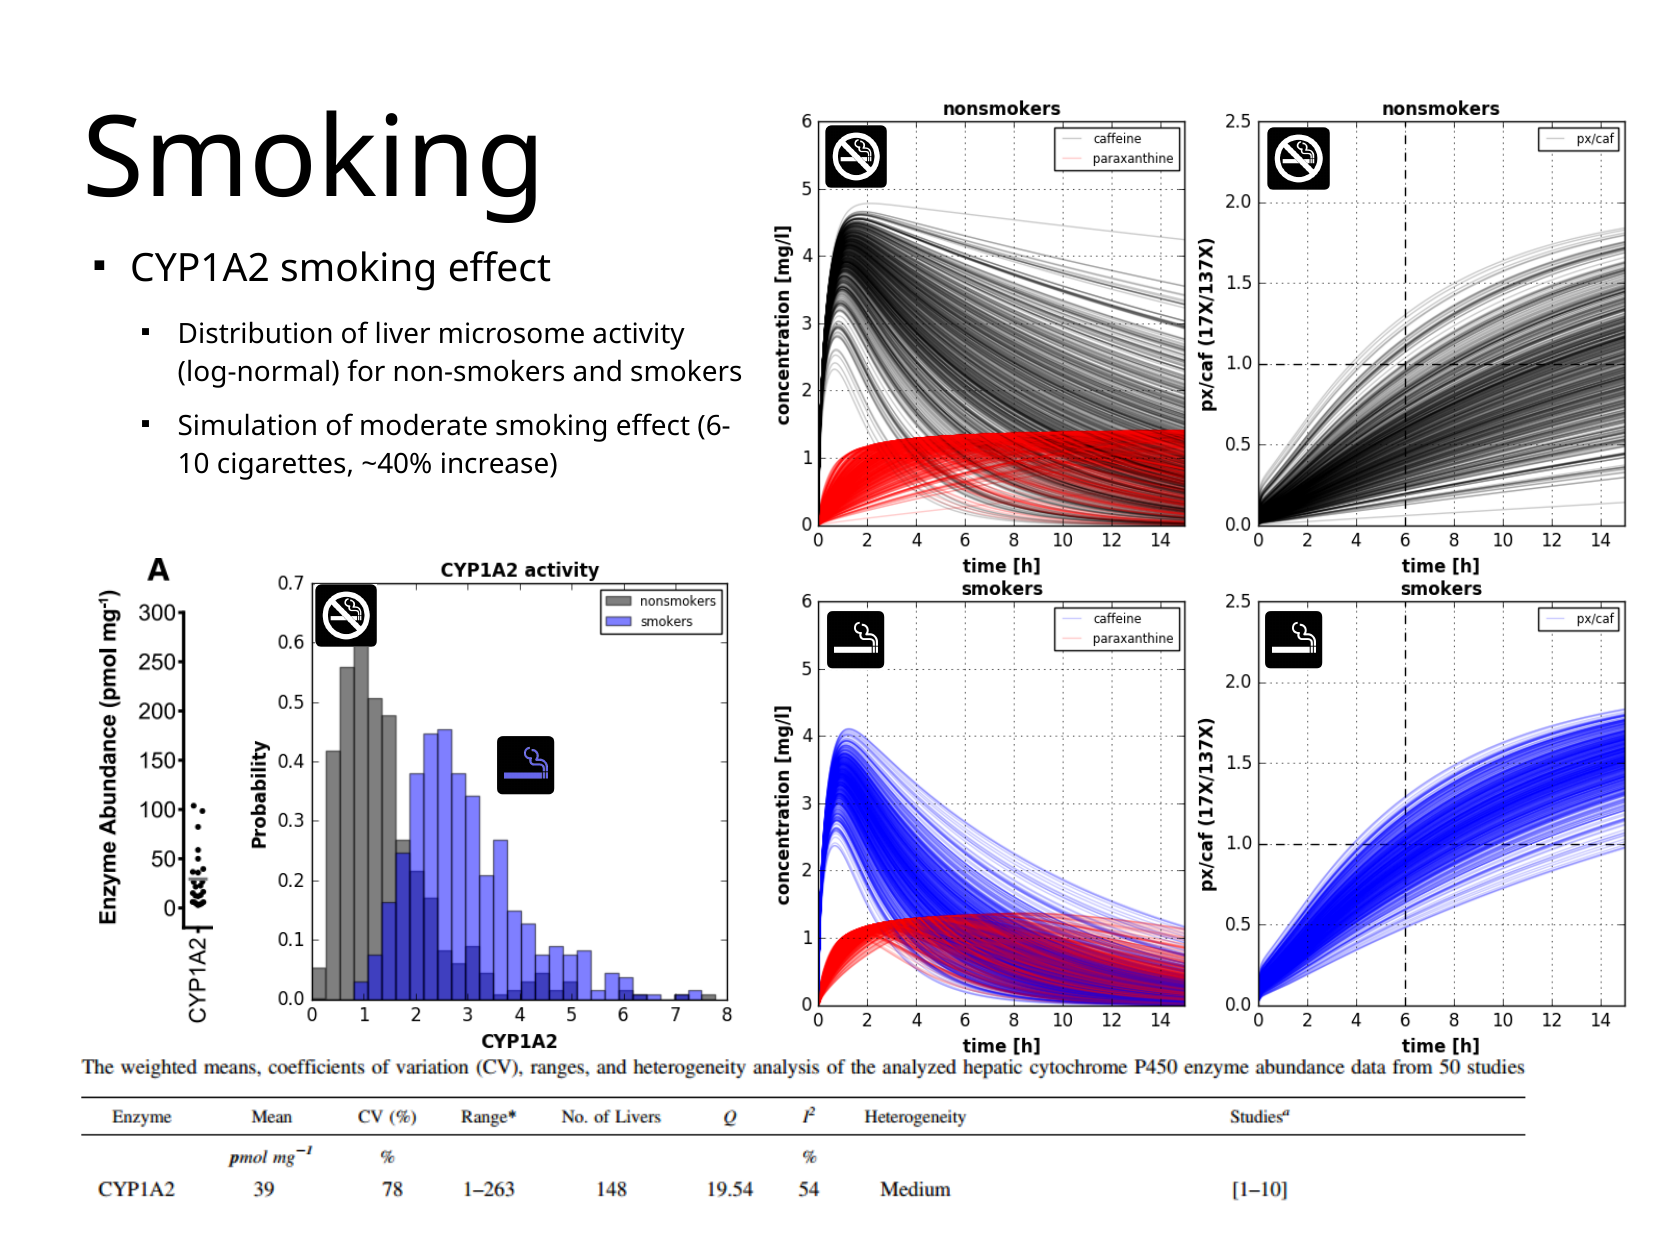

# Smoking
CYP1A2 smoking effect
Distribution of liver microsome activity (log-normal) for non-smokers and smokers
Simulation of moderate smoking effect (6-10 cigarettes, ~40% increase)
TODO: print the mean curves with S.D in comparison
Data: Spigset1999a
Data: Spigset1999a
Data: Perera2011